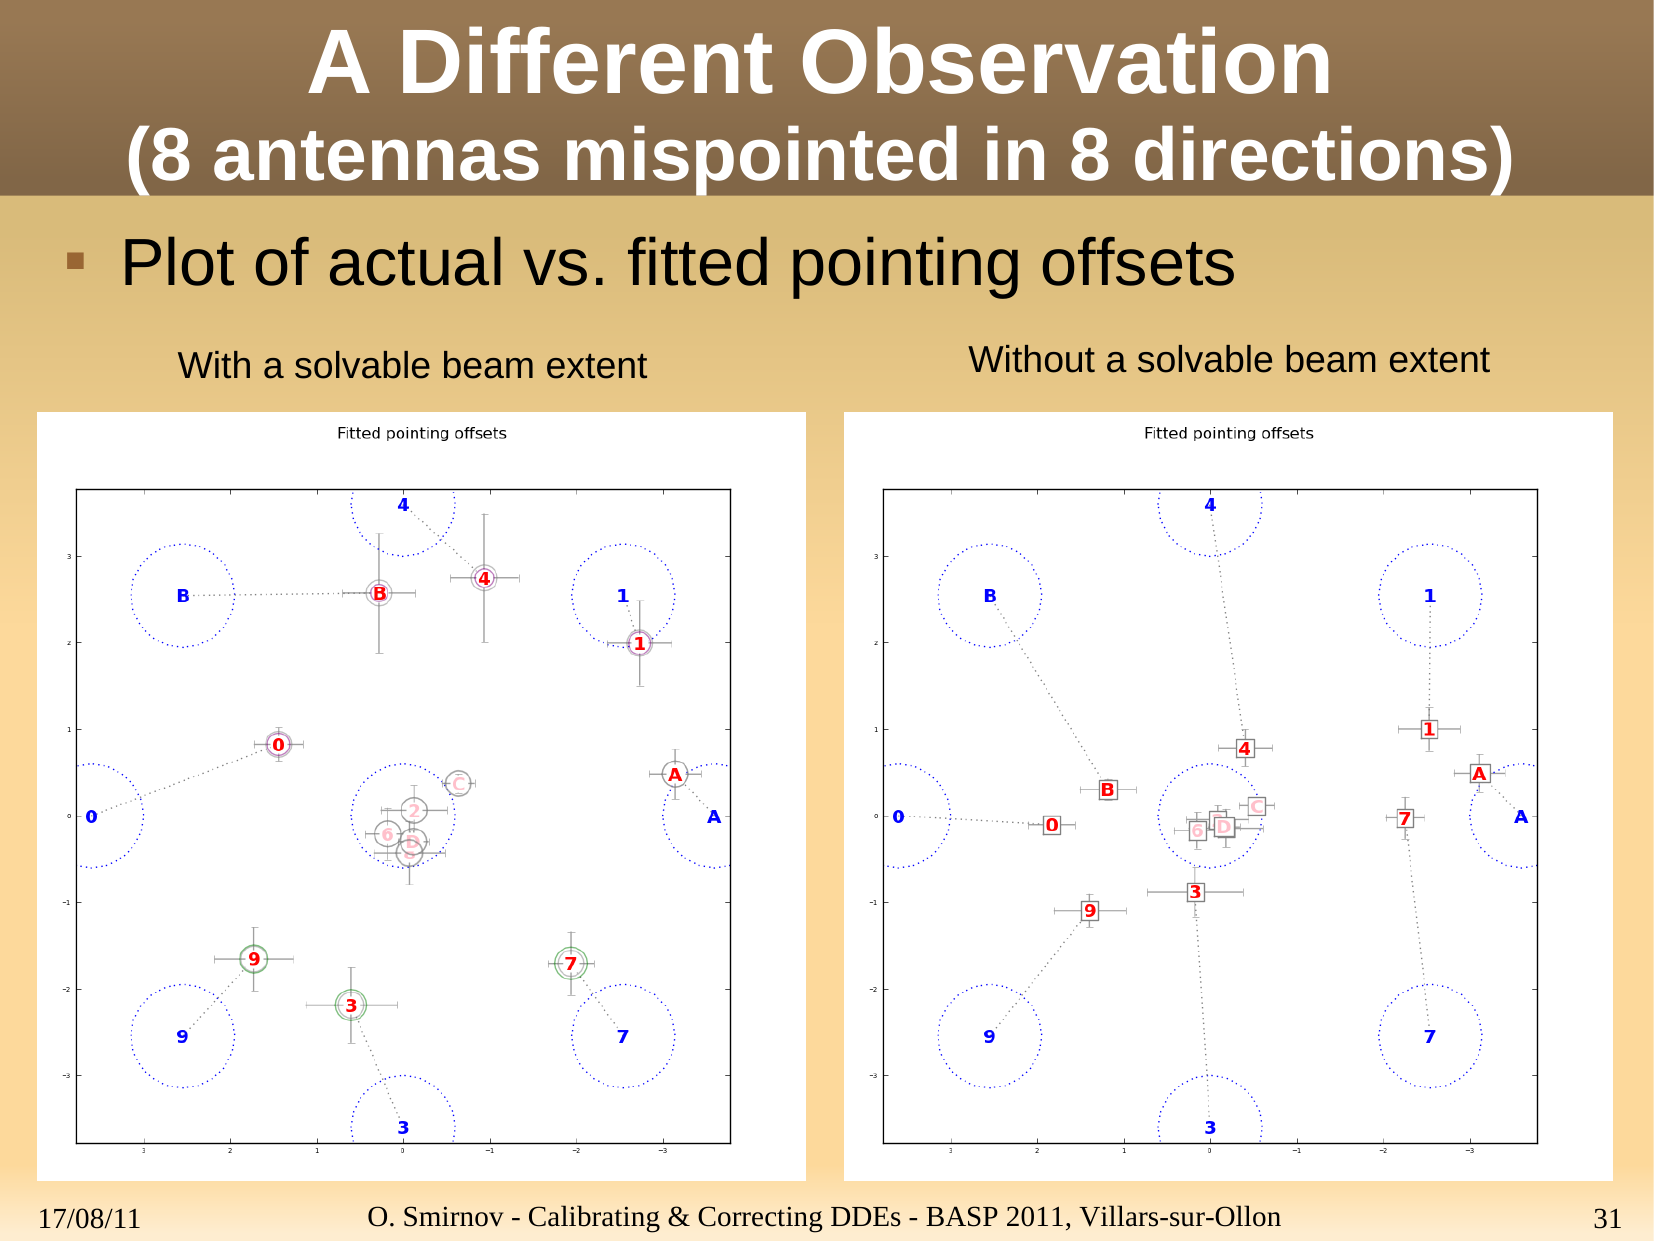

# A Different Observation (8 antennas mispointed in 8 directions)
Plot of actual vs. fitted pointing offsets
Without a solvable beam extent
With a solvable beam extent
O. Smirnov - Calibrating & Correcting DDEs - BASP 2011, Villars-sur-Ollon
17/08/11
31